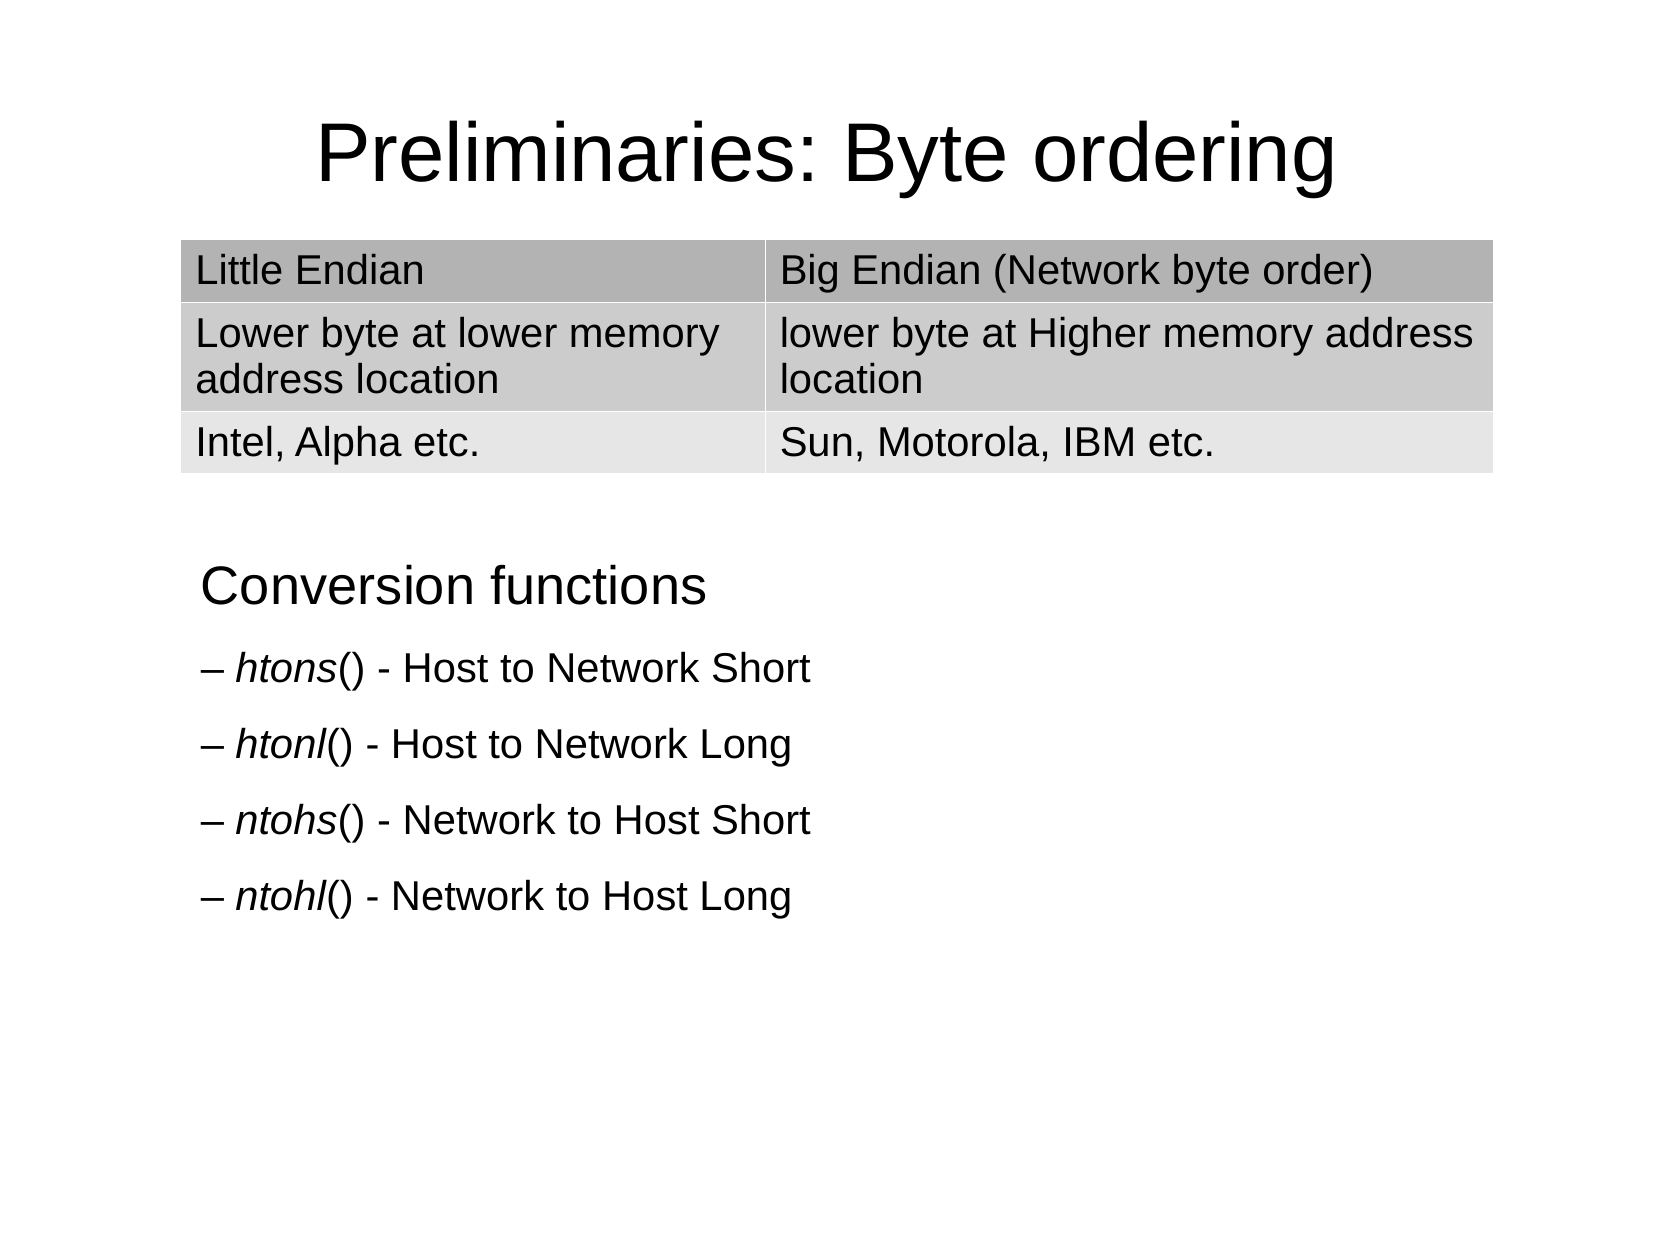

# Preliminaries: Byte ordering
| Little Endian | Big Endian (Network byte order) |
| --- | --- |
| Lower byte at lower memory address location | lower byte at Higher memory address location |
| Intel, Alpha etc. | Sun, Motorola, IBM etc. |
Conversion functions
– htons() - Host to Network Short
– htonl() - Host to Network Long
– ntohs() - Network to Host Short
– ntohl() - Network to Host Long